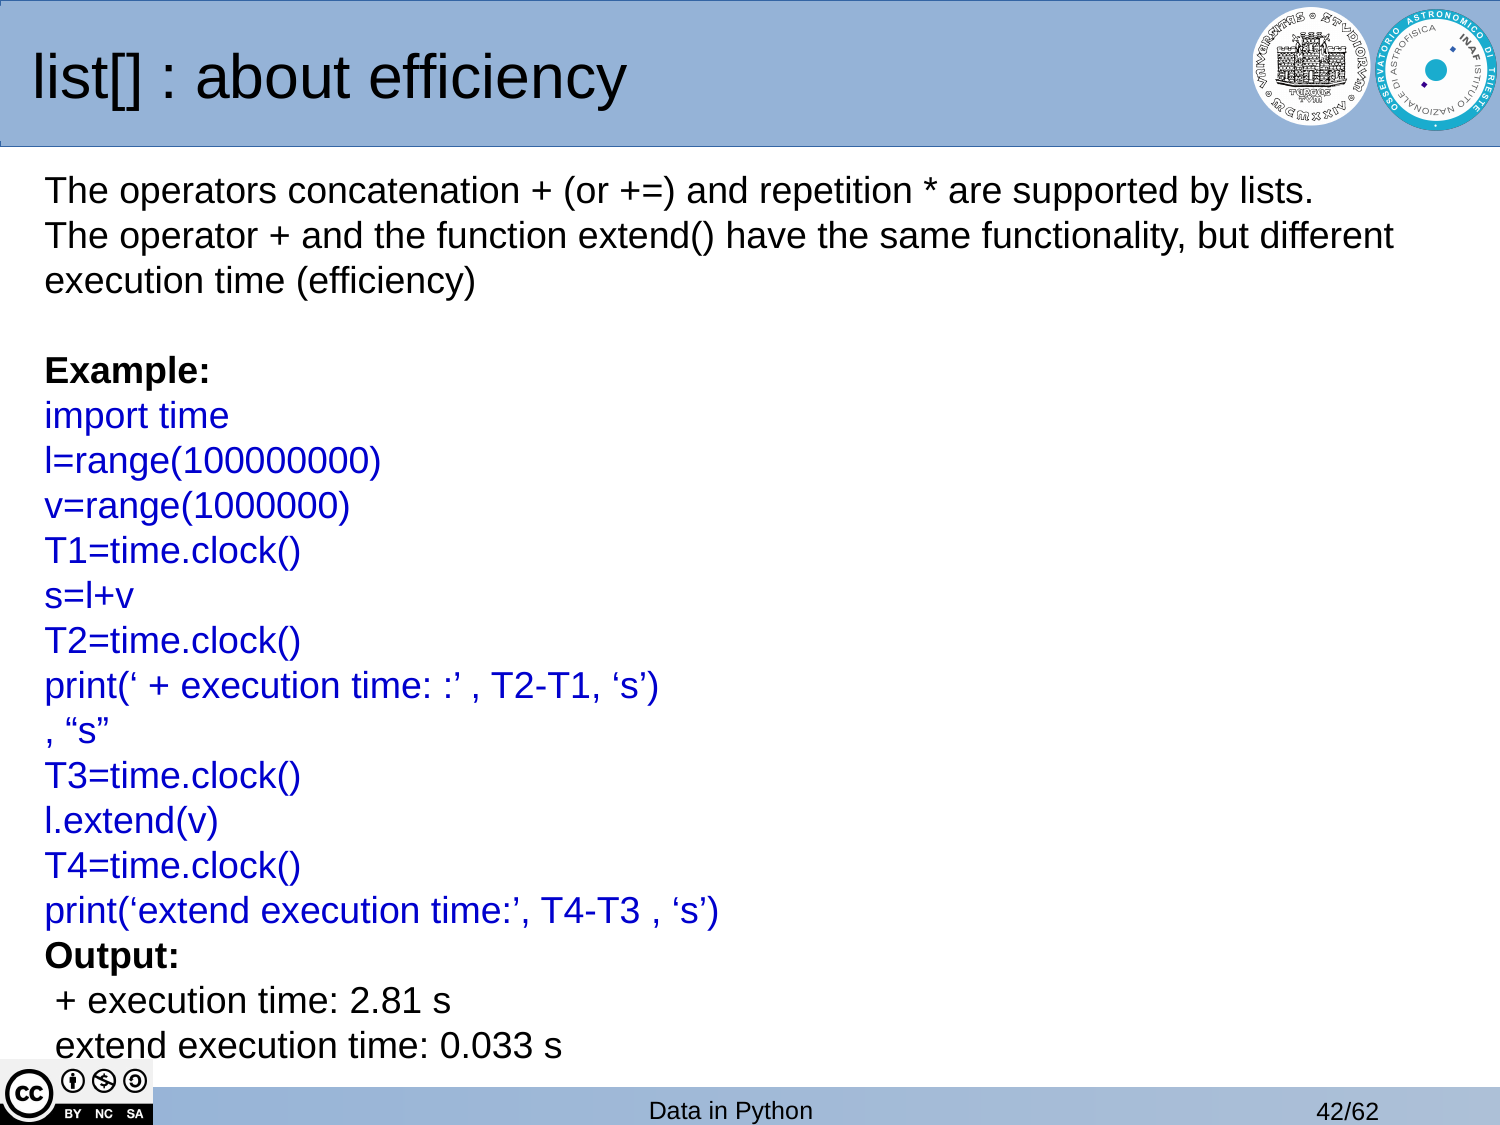

list[] : about efficiency
# The operators concatenation + (or +=) and repetition * are supported by lists.
The operator + and the function extend() have the same functionality, but different execution time (efficiency)
Example:
import time
l=range(100000000)
v=range(1000000)
T1=time.clock()
s=l+v
T2=time.clock()
print(‘ + execution time: :’ , T2-T1, ‘s’)
, “s”
T3=time.clock()
l.extend(v)
T4=time.clock()
print(‘extend execution time:’, T4-T3 , ‘s’)
Output:
 + execution time: 2.81 s
 extend execution time: 0.033 s